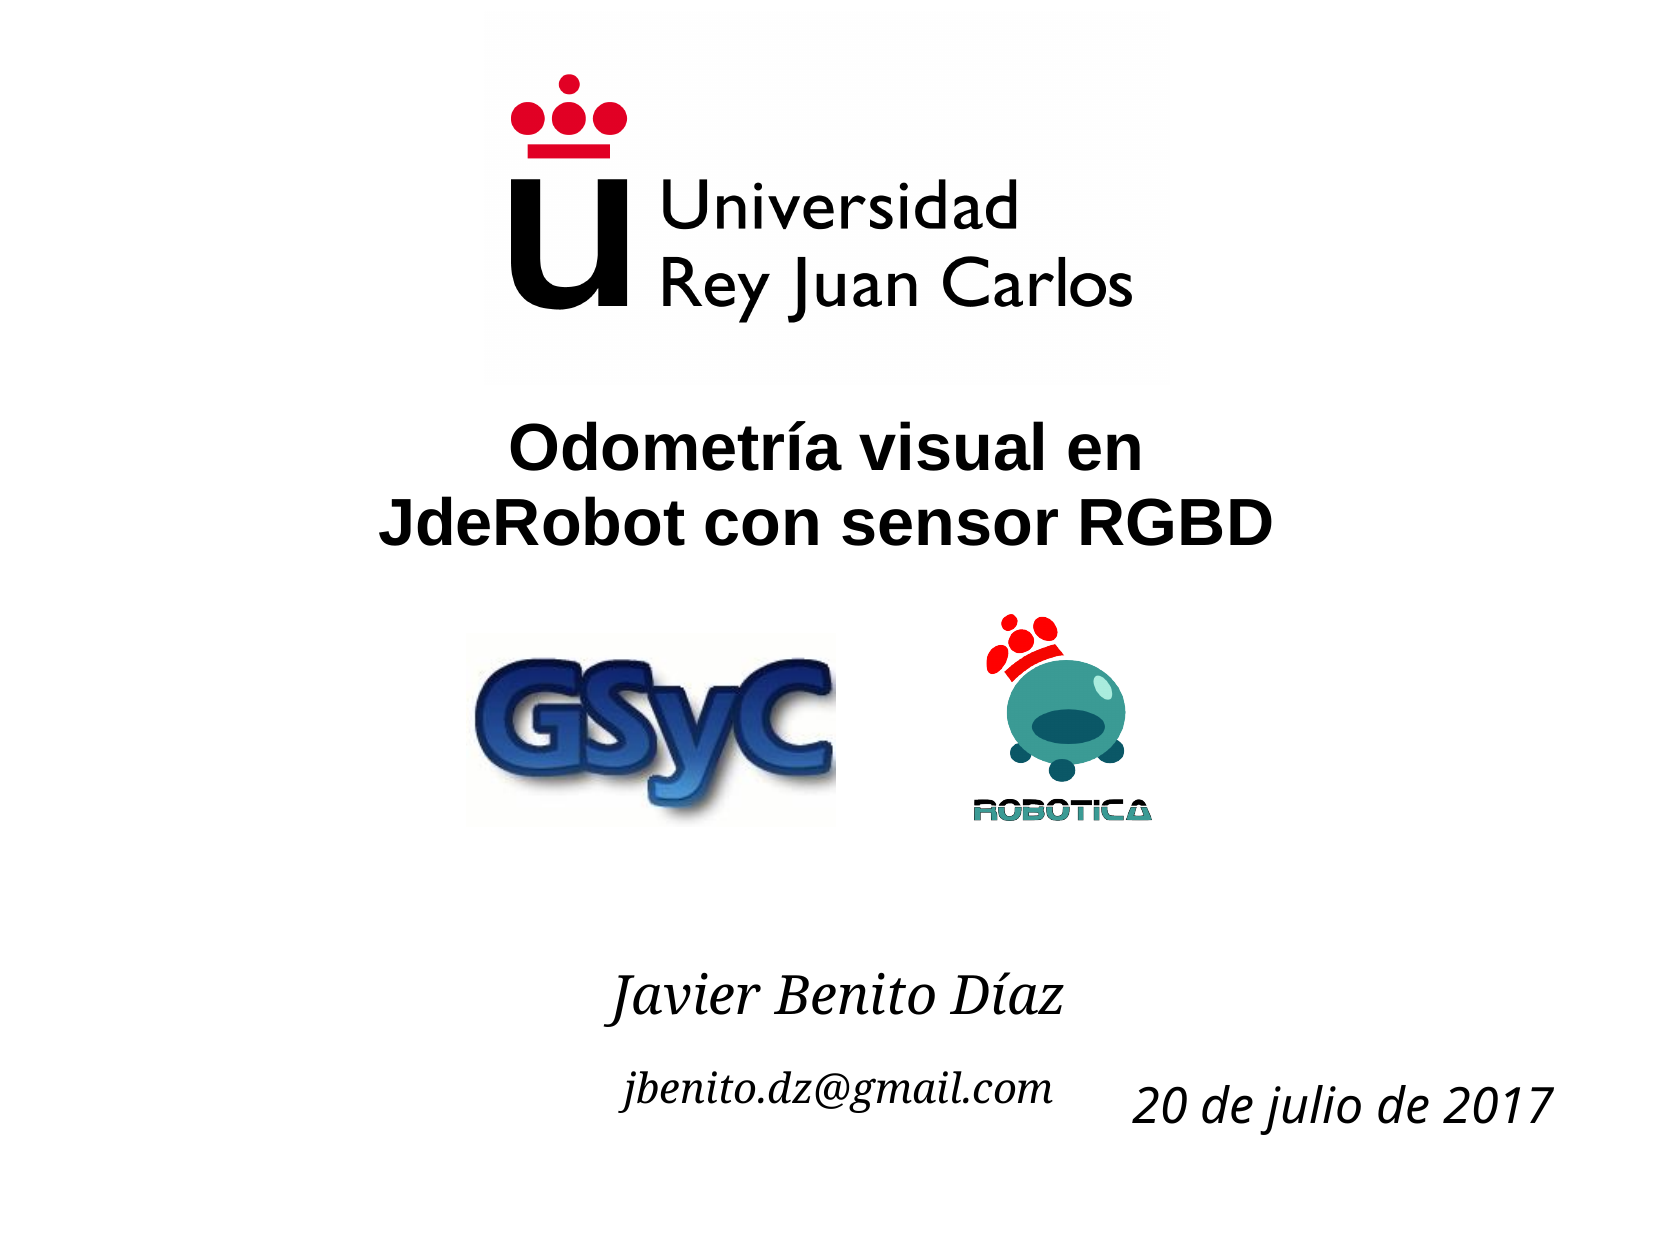

Odometría visual en
JdeRobot con sensor RGBD
#
Javier Benito Díaz
jbenito.dz@gmail.com
20 de julio de 2017